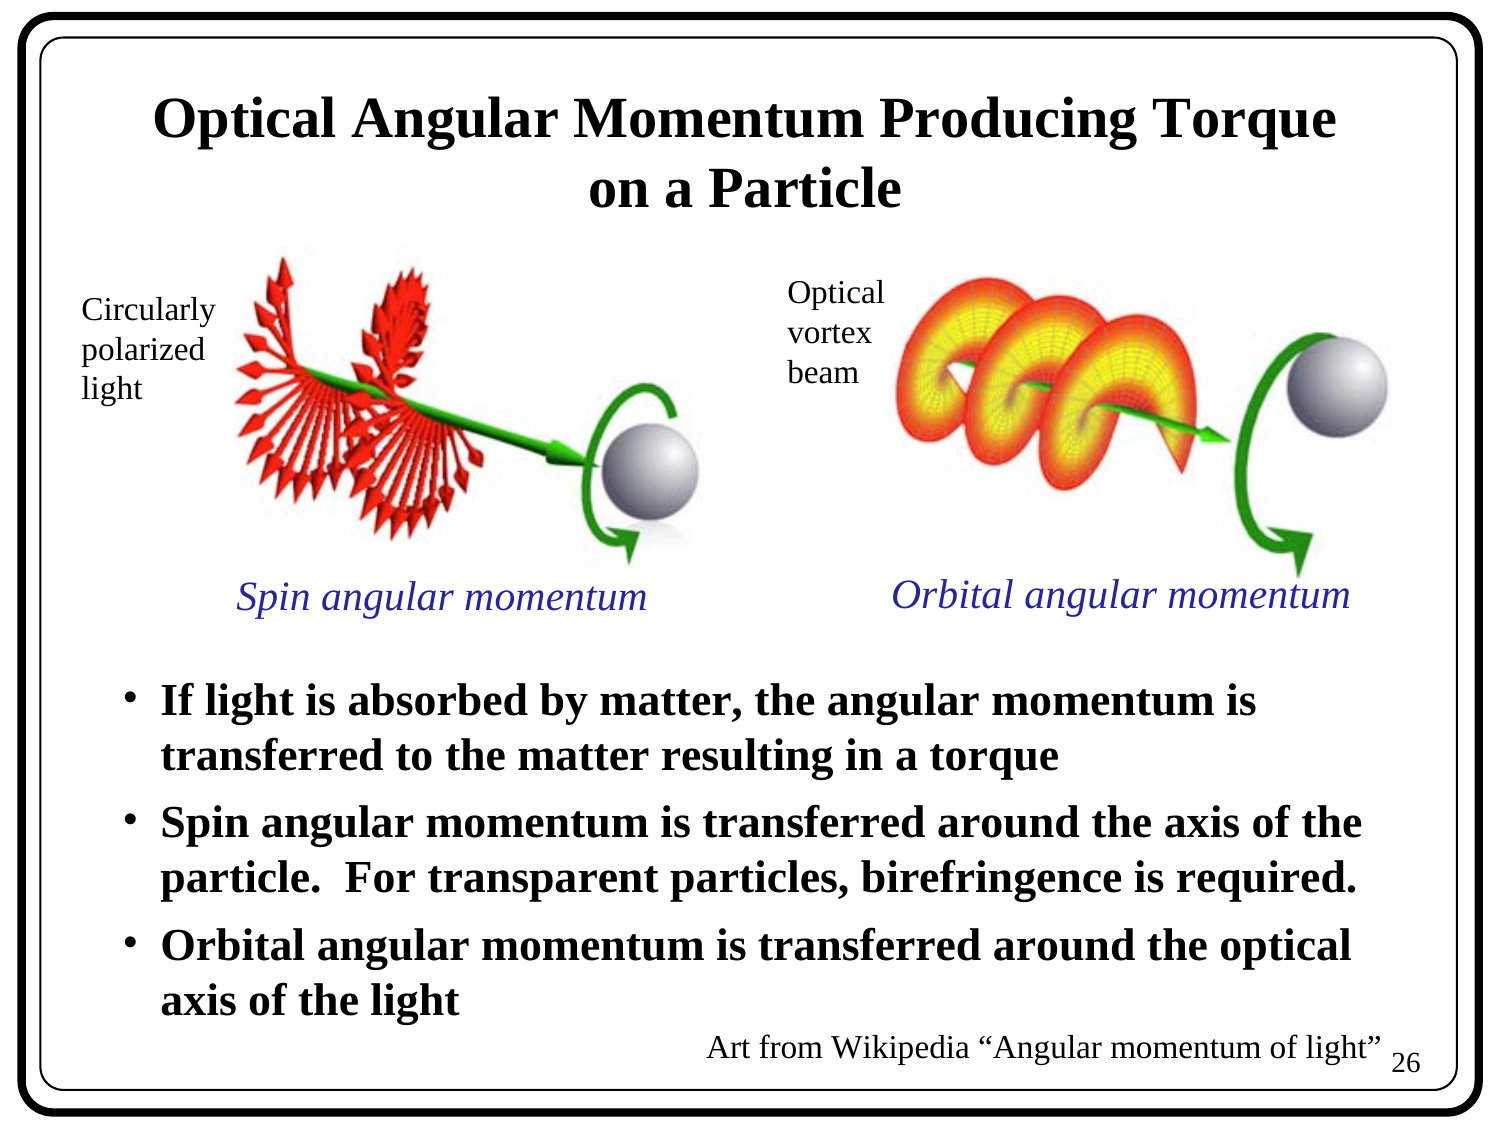

# Optical Angular Momentum Producing Torque on a Particle
Optical vortex beam
Circularly polarized light
Orbital angular momentum
Spin angular momentum
If light is absorbed by matter, the angular momentum is transferred to the matter resulting in a torque
Spin angular momentum is transferred around the axis of the particle. For transparent particles, birefringence is required.
Orbital angular momentum is transferred around the optical axis of the light
Art from Wikipedia “Angular momentum of light”